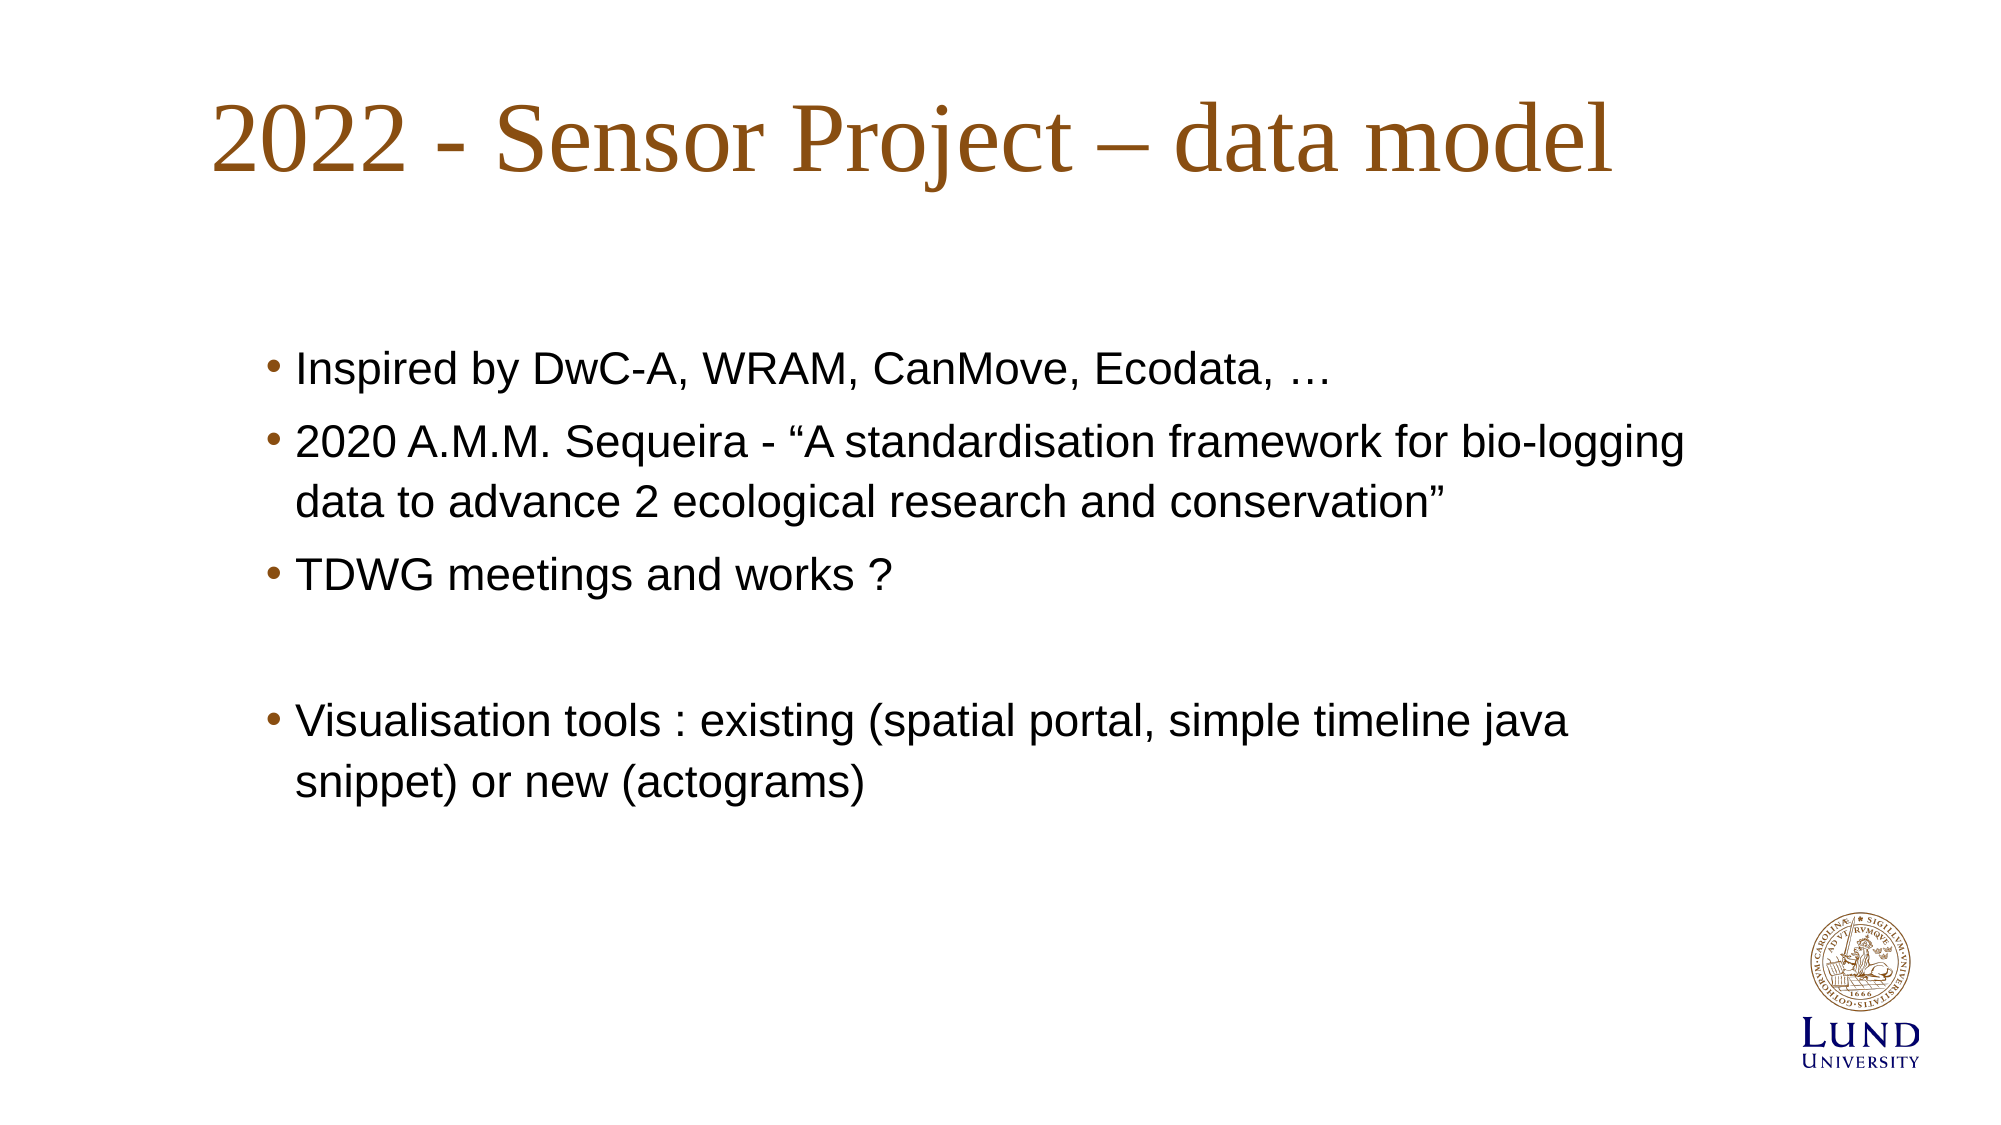

# 2022 - Sensor Project – data model
Inspired by DwC-A, WRAM, CanMove, Ecodata, …
2020 A.M.M. Sequeira - “A standardisation framework for bio-logging data to advance 2 ecological research and conservation”
TDWG meetings and works ?
Visualisation tools : existing (spatial portal, simple timeline java snippet) or new (actograms)